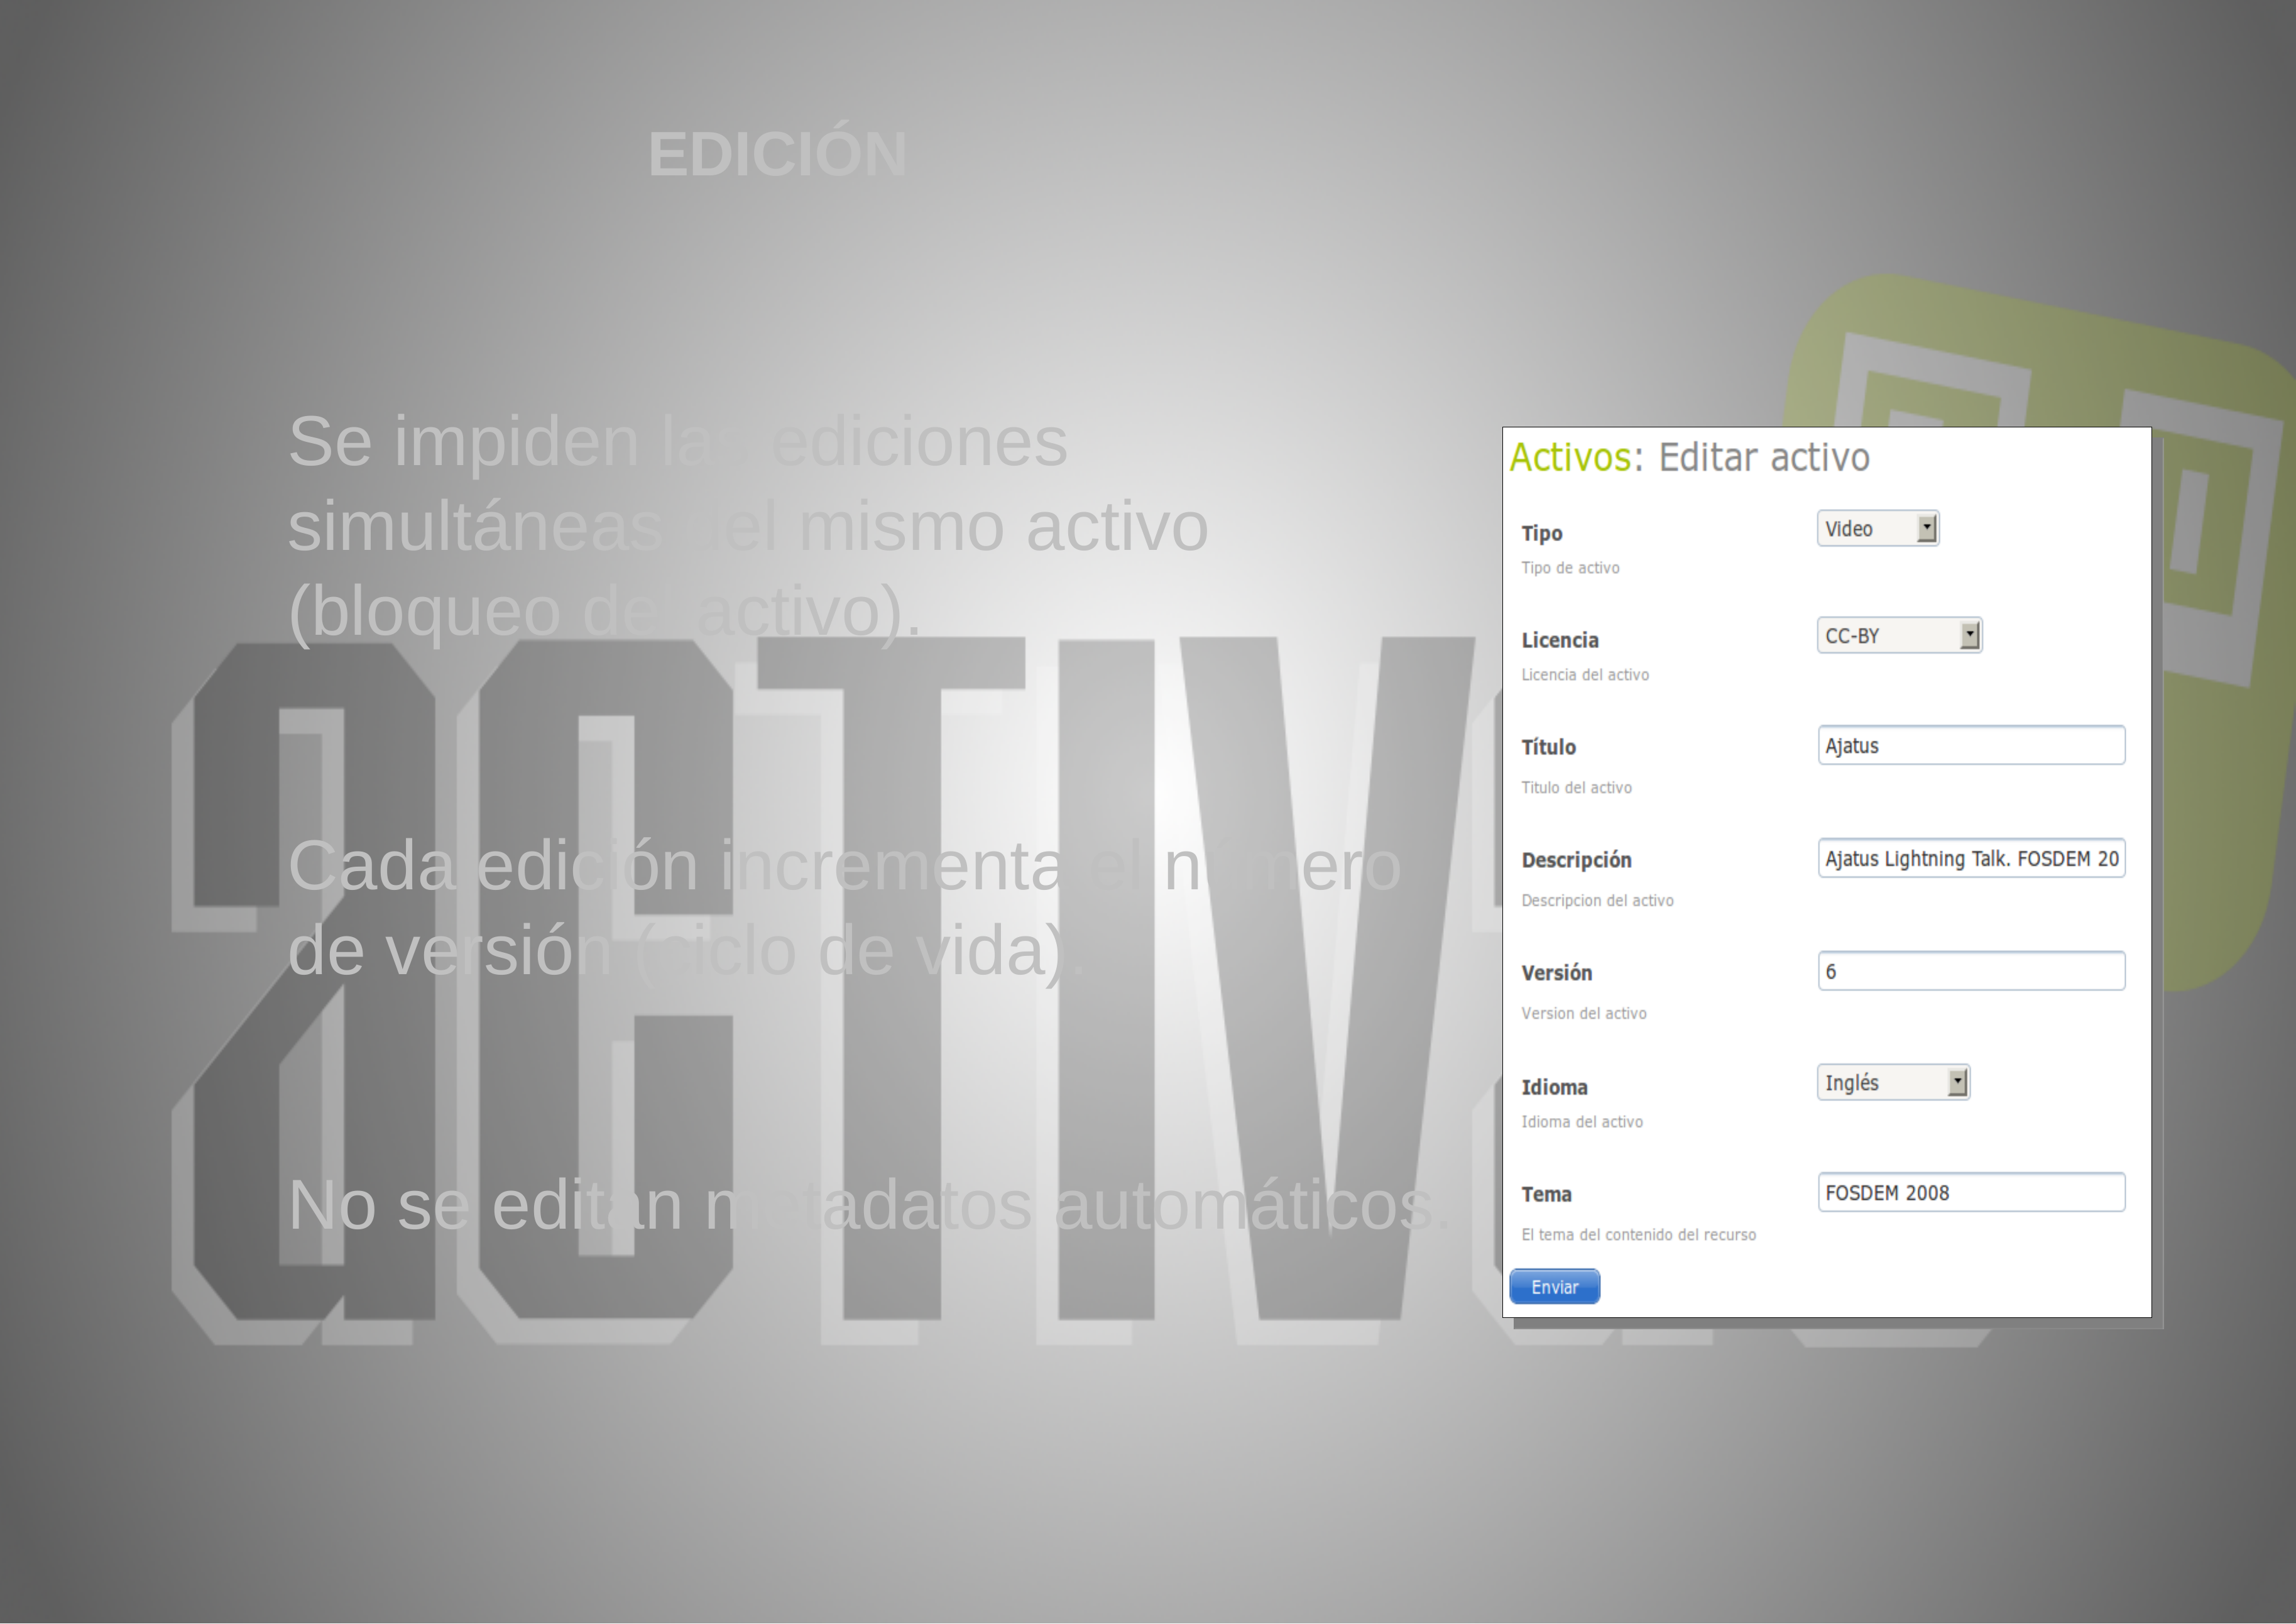

EDICIÓN
Se impiden las ediciones
simultáneas del mismo activo
(bloqueo del activo).
Cada edición incrementa el número
de versión (ciclo de vida).
No se editan metadatos automáticos.